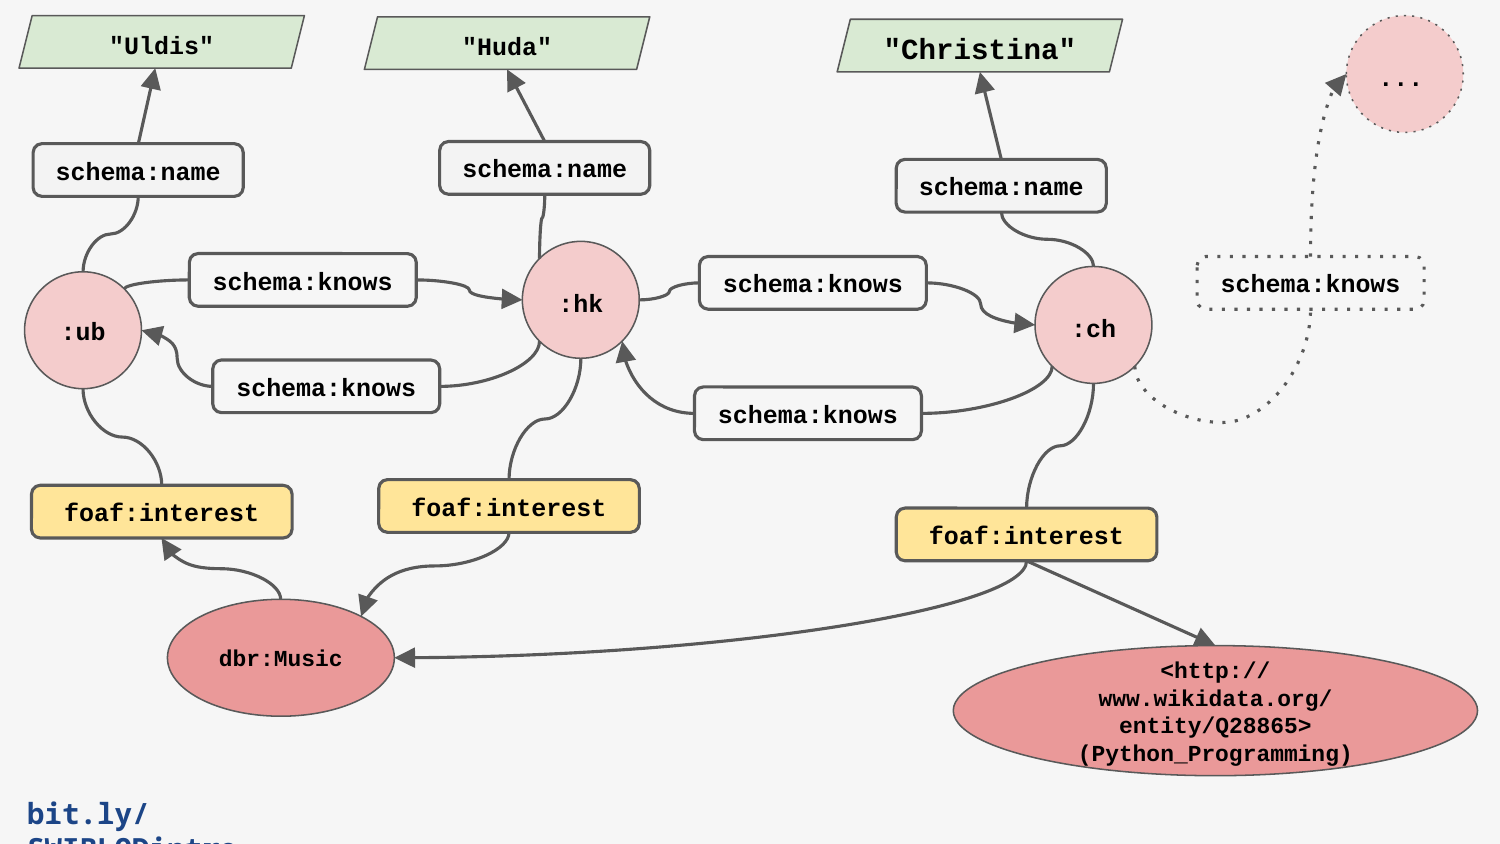

"Uldis"
...
"Huda"
"Christina"
schema:name
schema:name
schema:name
:hk
schema:knows
schema:knows
schema:knows
:ch
:ub
schema:knows
schema:knows
foaf:interest
foaf:interest
foaf:interest
dbr:Music
<http://www.wikidata.org/entity/Q28865>
(Python_Programming)